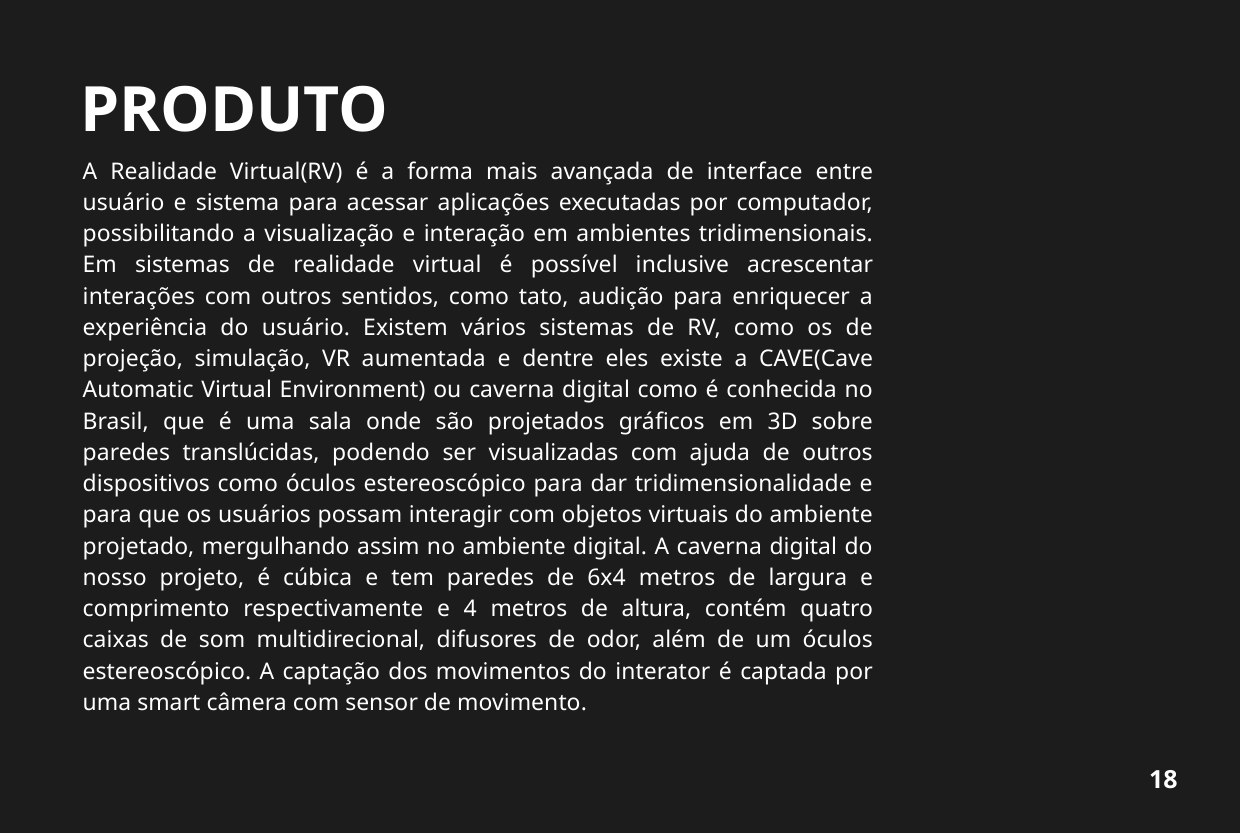

PRODUTO
# A Realidade Virtual(RV) é a forma mais avançada de interface entre usuário e sistema para acessar aplicações executadas por computador, possibilitando a visualização e interação em ambientes tridimensionais. Em sistemas de realidade virtual é possível inclusive acrescentar interações com outros sentidos, como tato, audição para enriquecer a experiência do usuário. Existem vários sistemas de RV, como os de projeção, simulação, VR aumentada e dentre eles existe a CAVE(Cave Automatic Virtual Environment) ou caverna digital como é conhecida no Brasil, que é uma sala onde são projetados gráficos em 3D sobre paredes translúcidas, podendo ser visualizadas com ajuda de outros dispositivos como óculos estereoscópico para dar tridimensionalidade e para que os usuários possam interagir com objetos virtuais do ambiente projetado, mergulhando assim no ambiente digital. A caverna digital do nosso projeto, é cúbica e tem paredes de 6x4 metros de largura e comprimento respectivamente e 4 metros de altura, contém quatro caixas de som multidirecional, difusores de odor, além de um óculos estereoscópico. A captação dos movimentos do interator é captada por uma smart câmera com sensor de movimento.
18